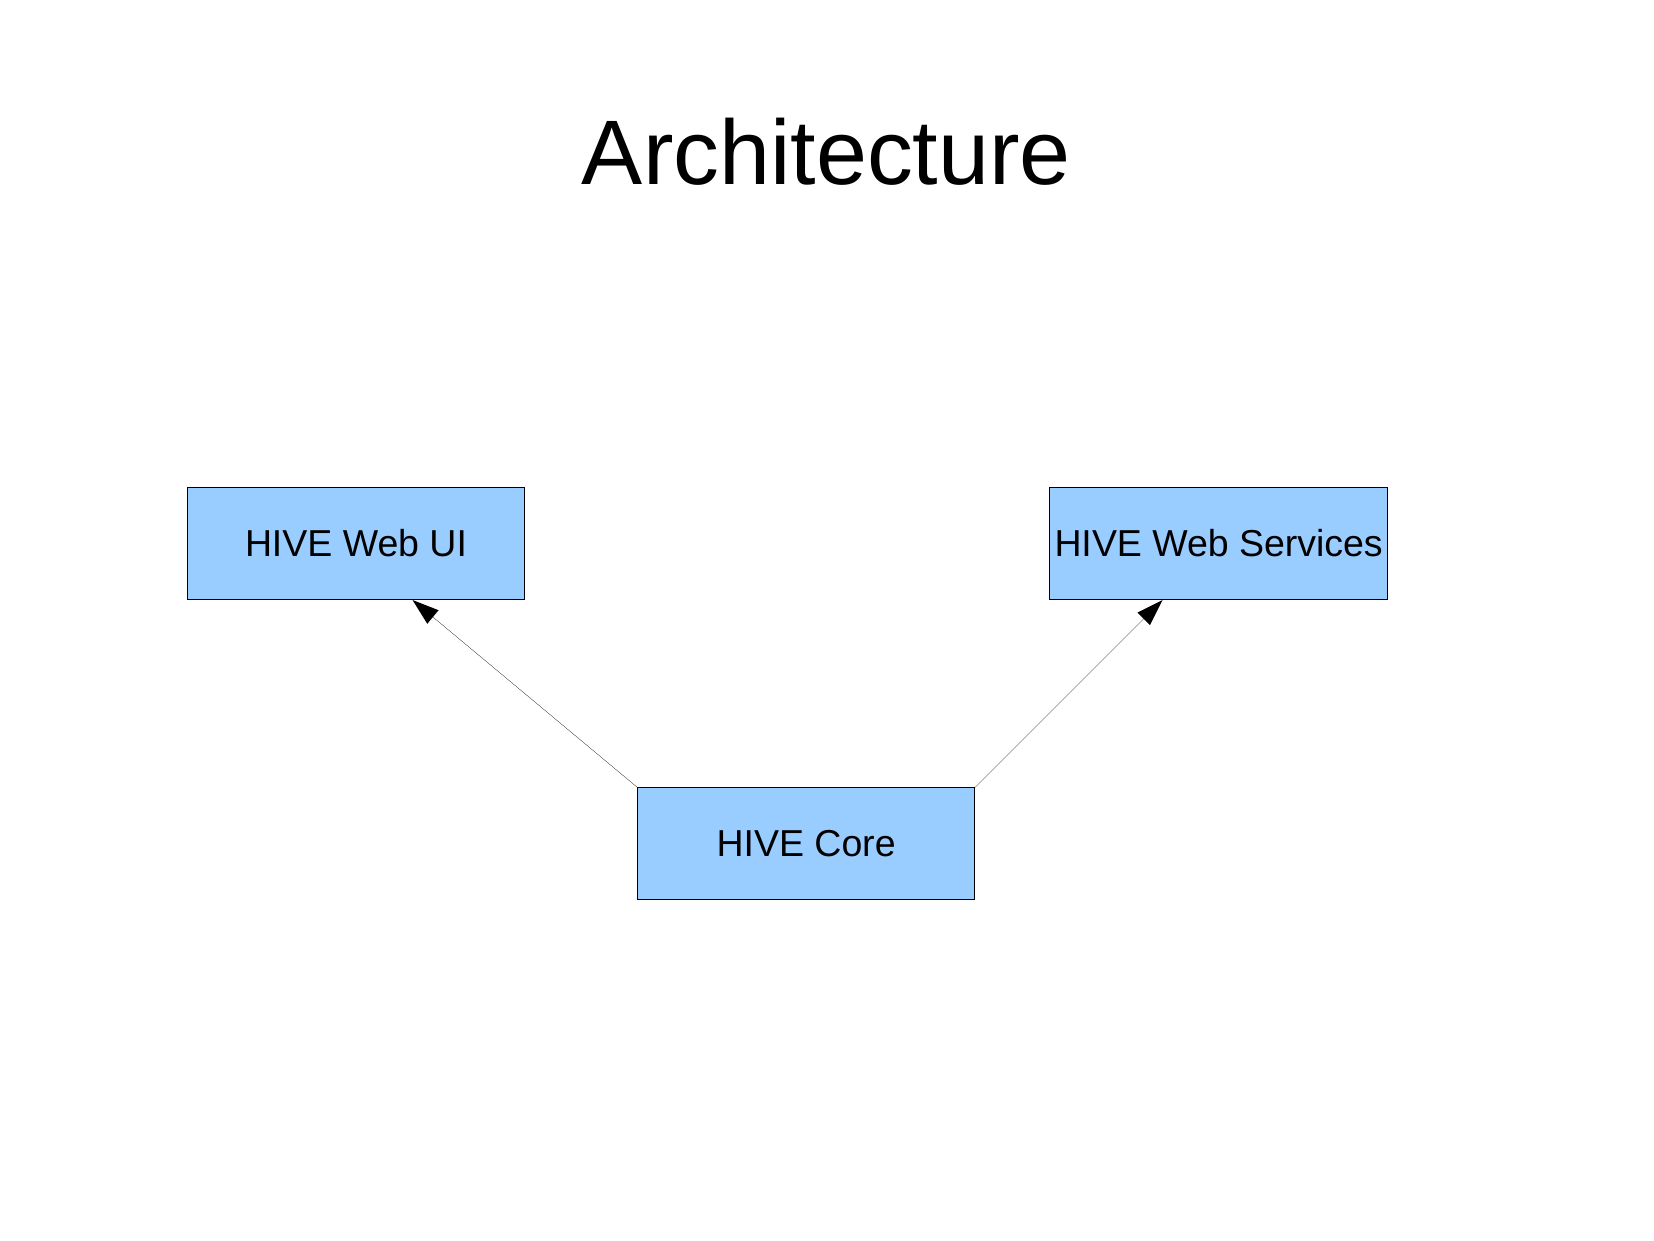

# Architecture
HIVE Web UI
HIVE Web Services
HIVE Core